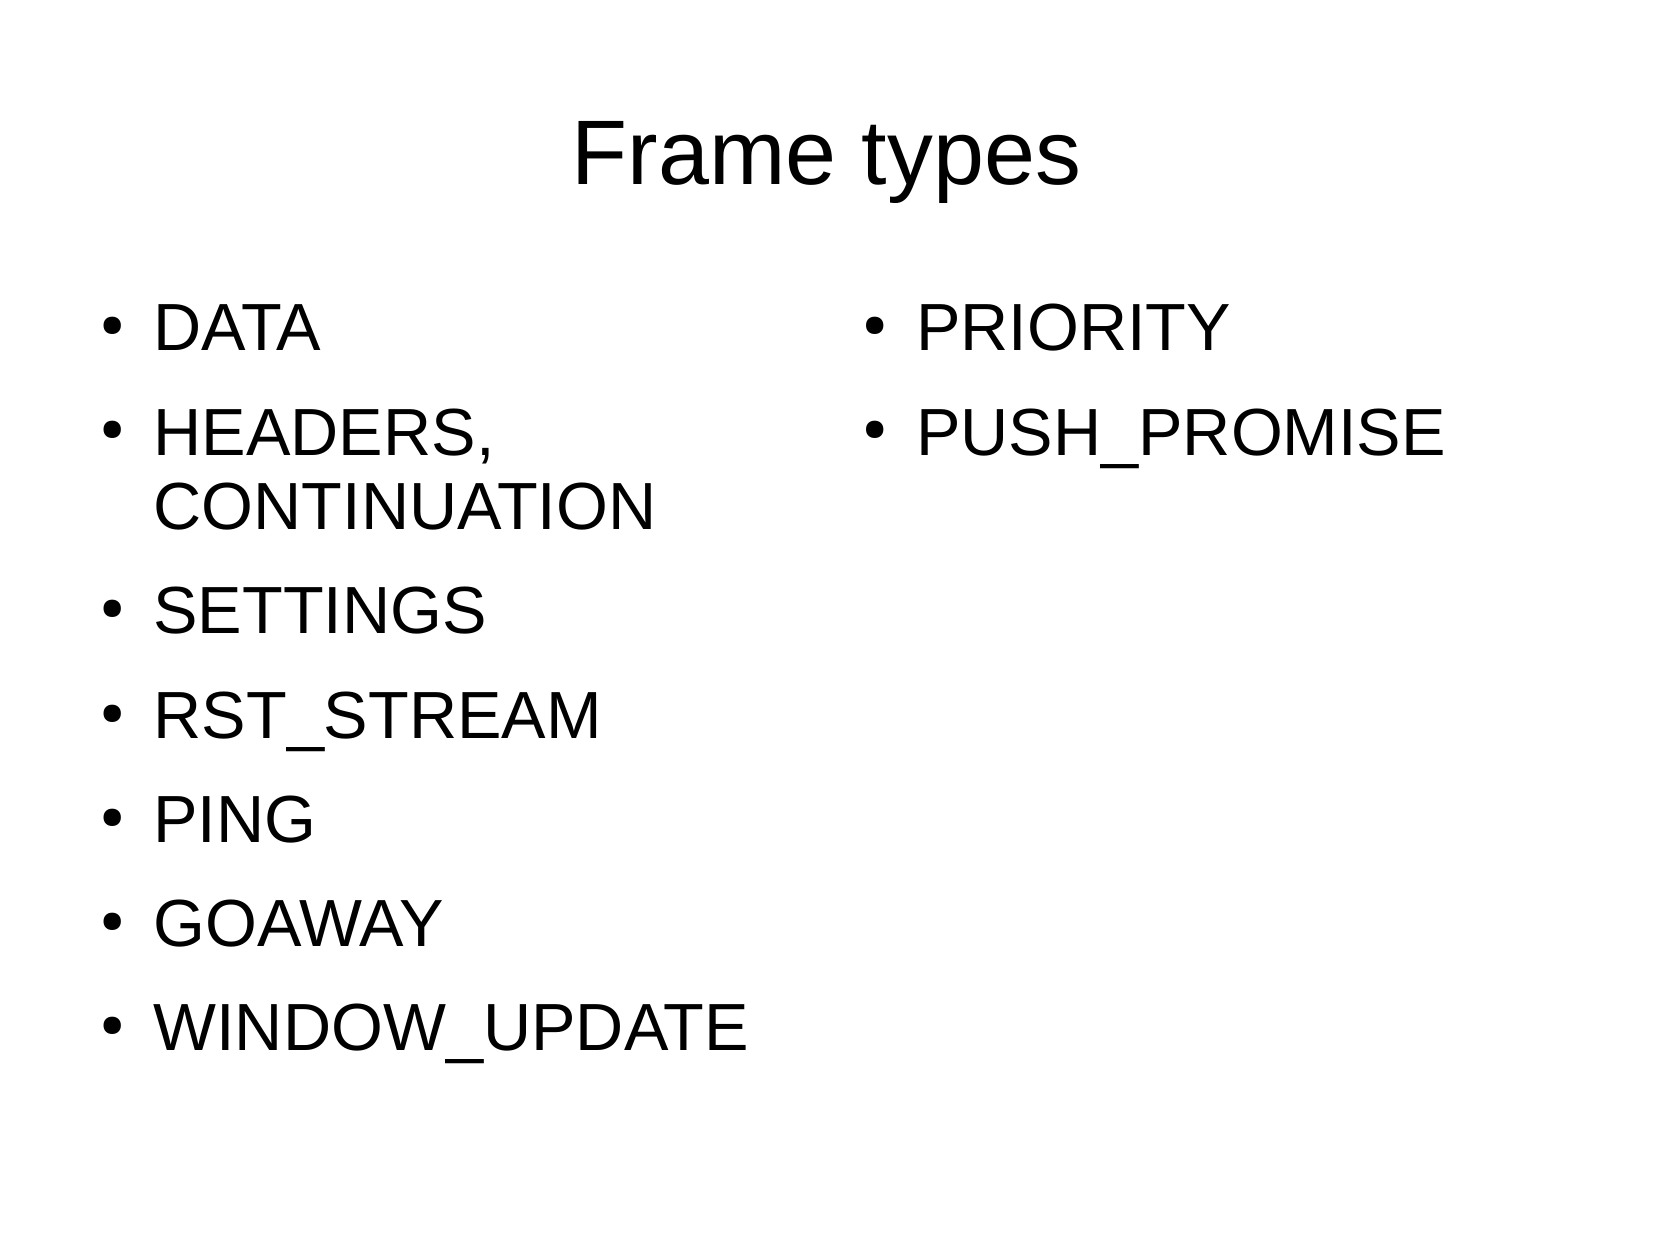

# Frame types
DATA
HEADERS, CONTINUATION
SETTINGS
RST_STREAM
PING
GOAWAY
WINDOW_UPDATE
PRIORITY
PUSH_PROMISE